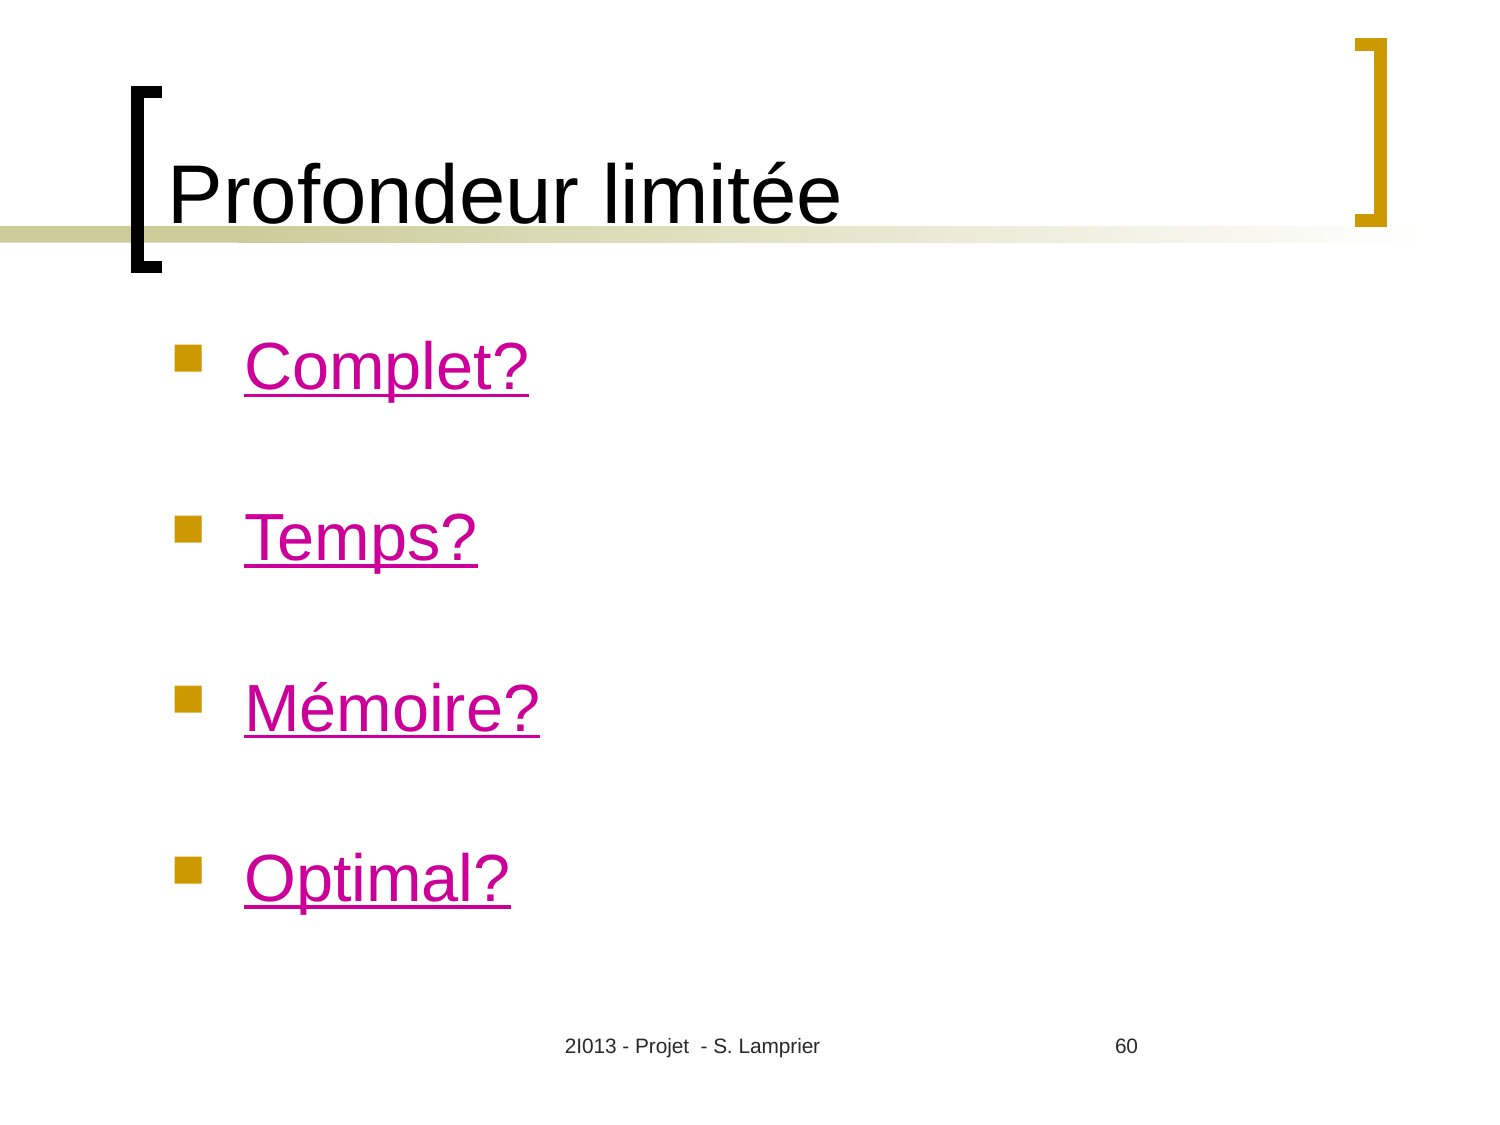

# Profondeur limitée
Complet?
Temps?
Mémoire?
Optimal?
2I013 - Projet - S. Lamprier